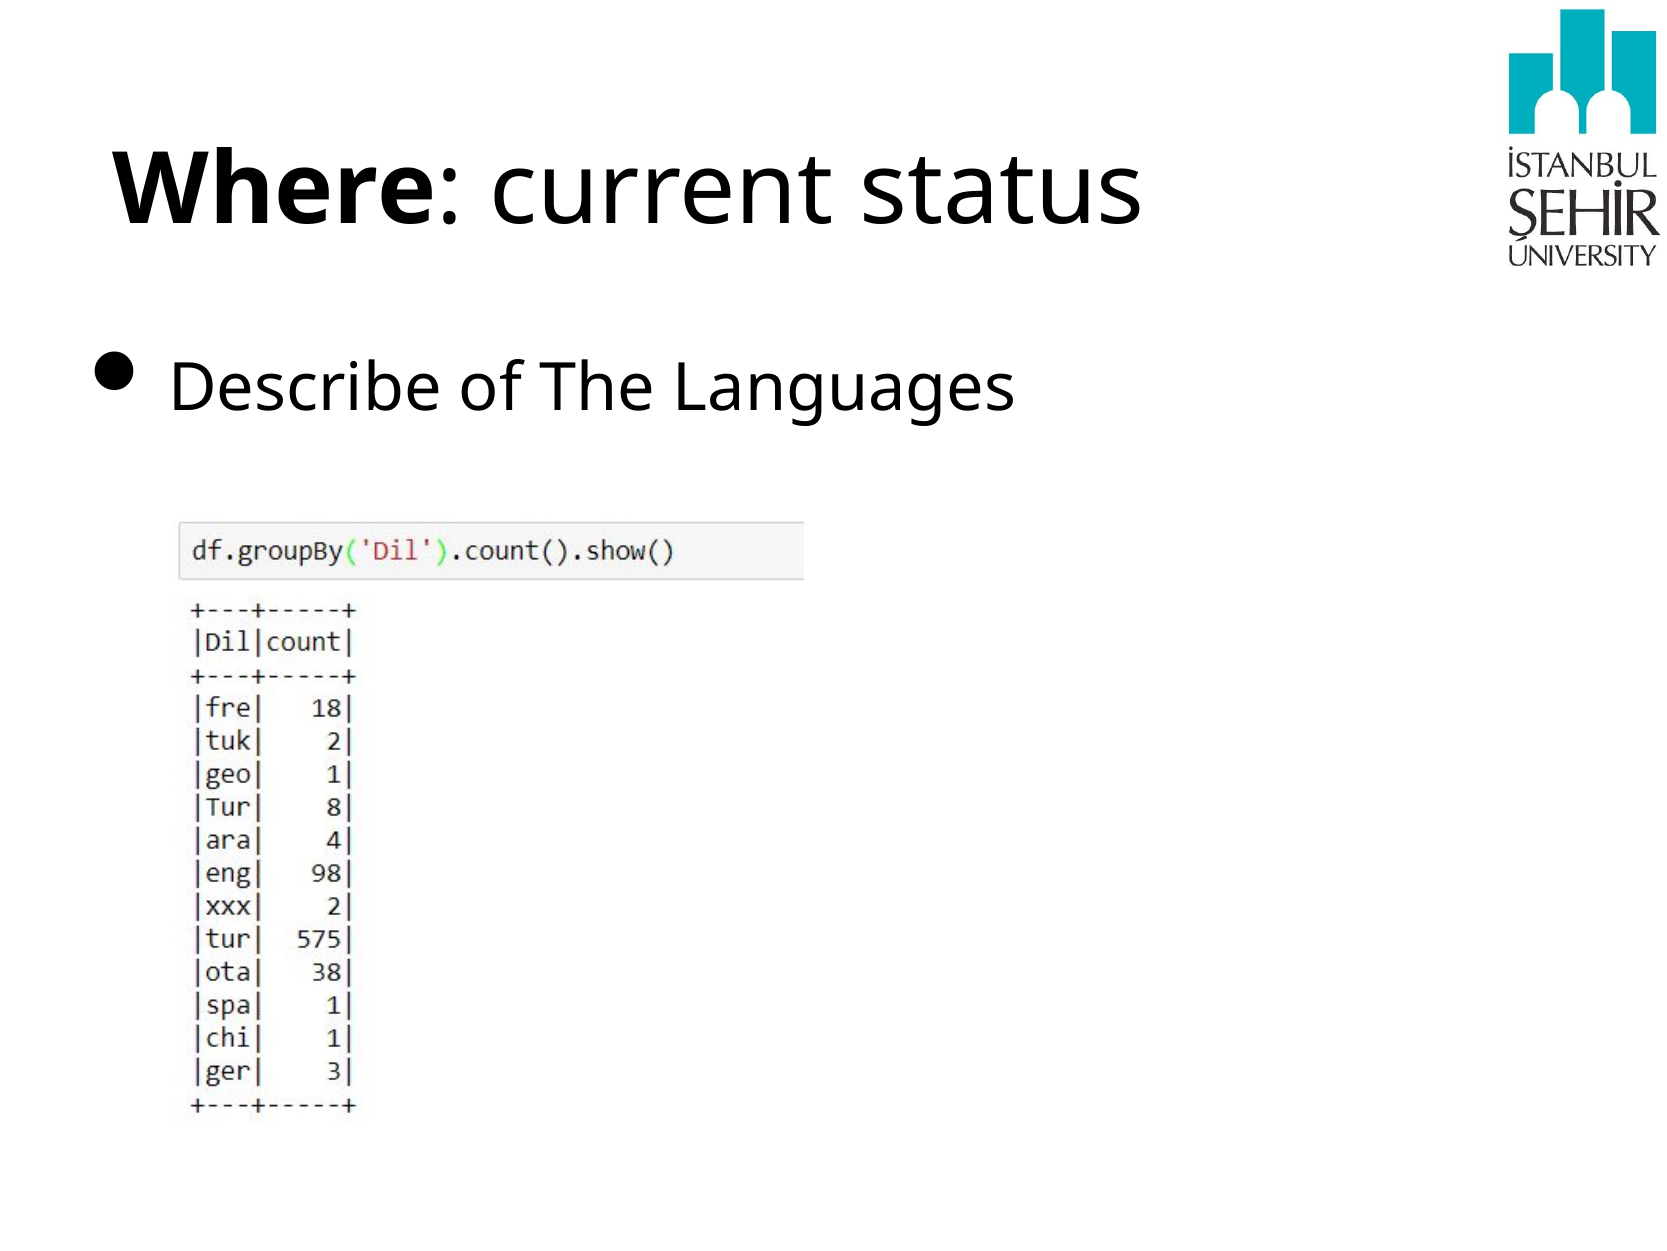

# Where: current status
Describe of The Languages